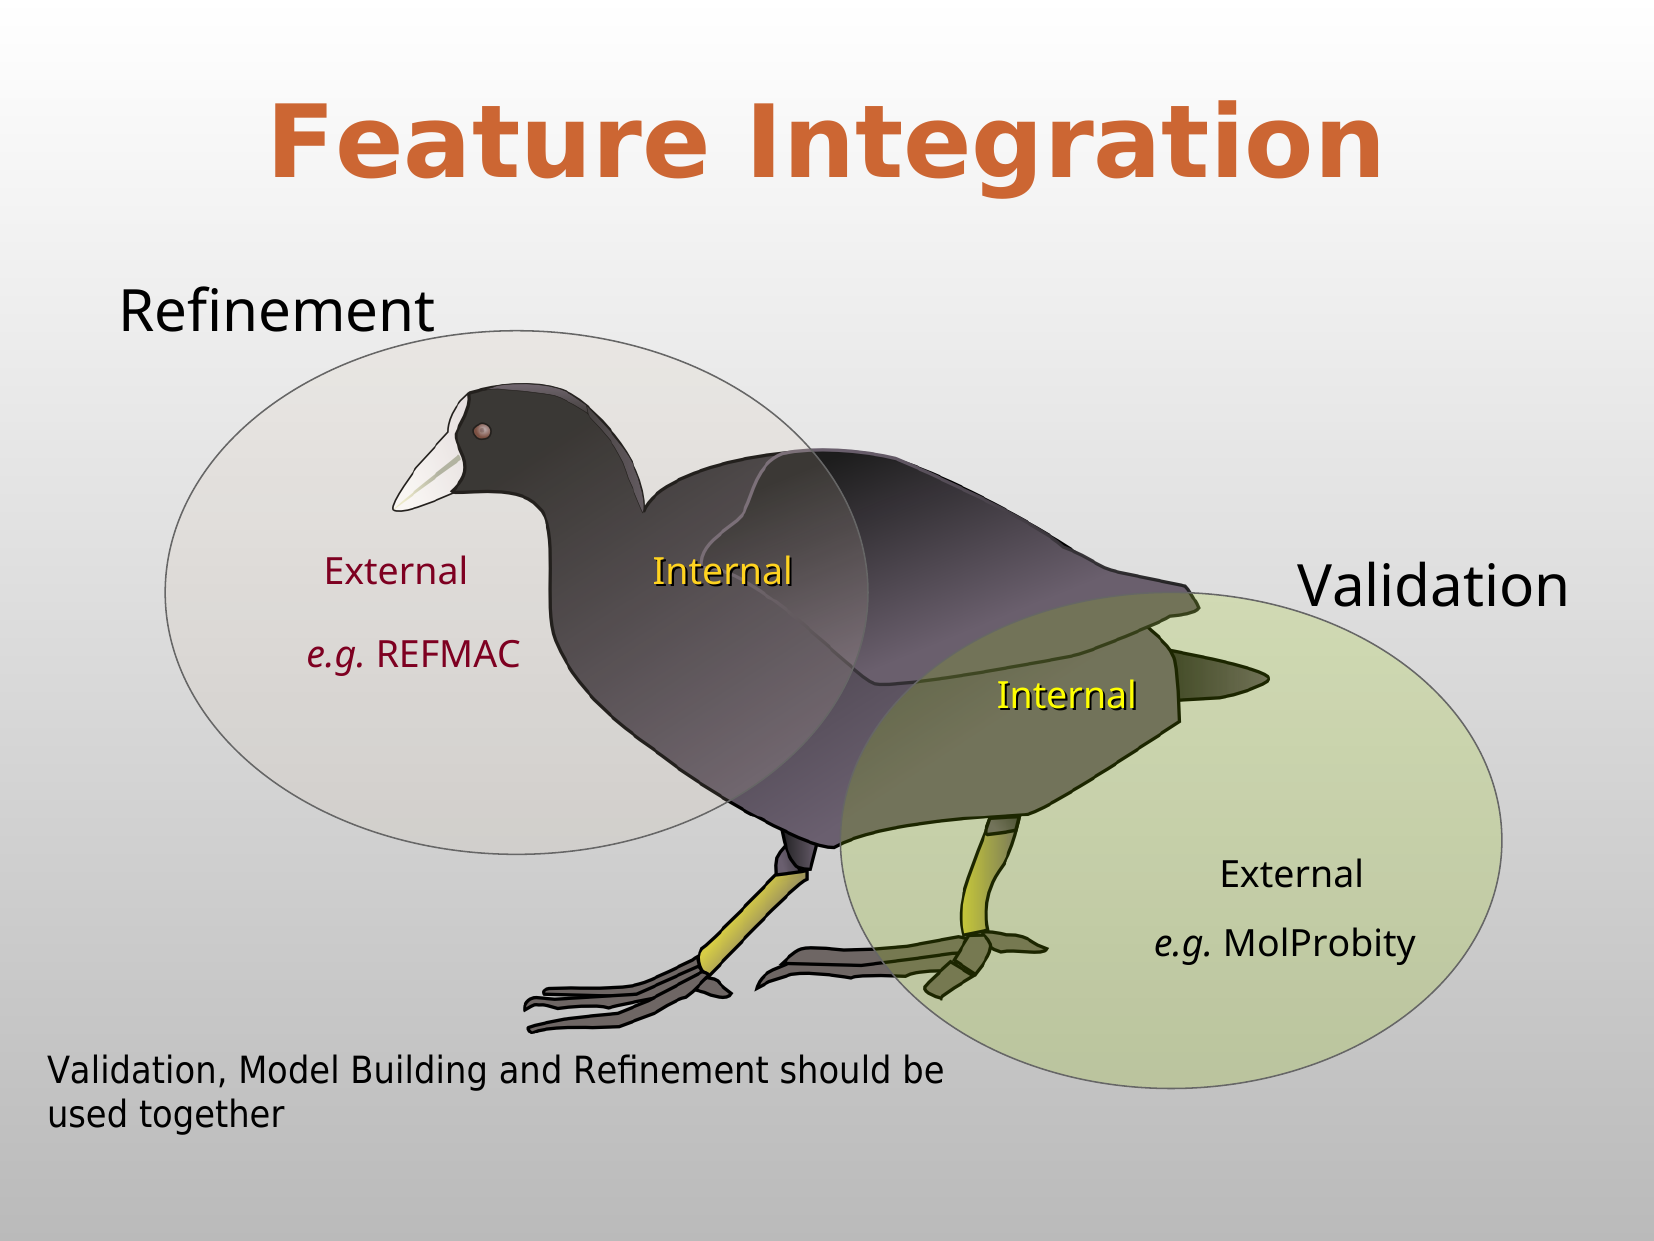

# Feature Integration
Refinement
Validation
External
Internal
e.g. REFMAC
Internal
External
e.g. MolProbity
Validation, Model Building and Refinement should be used together